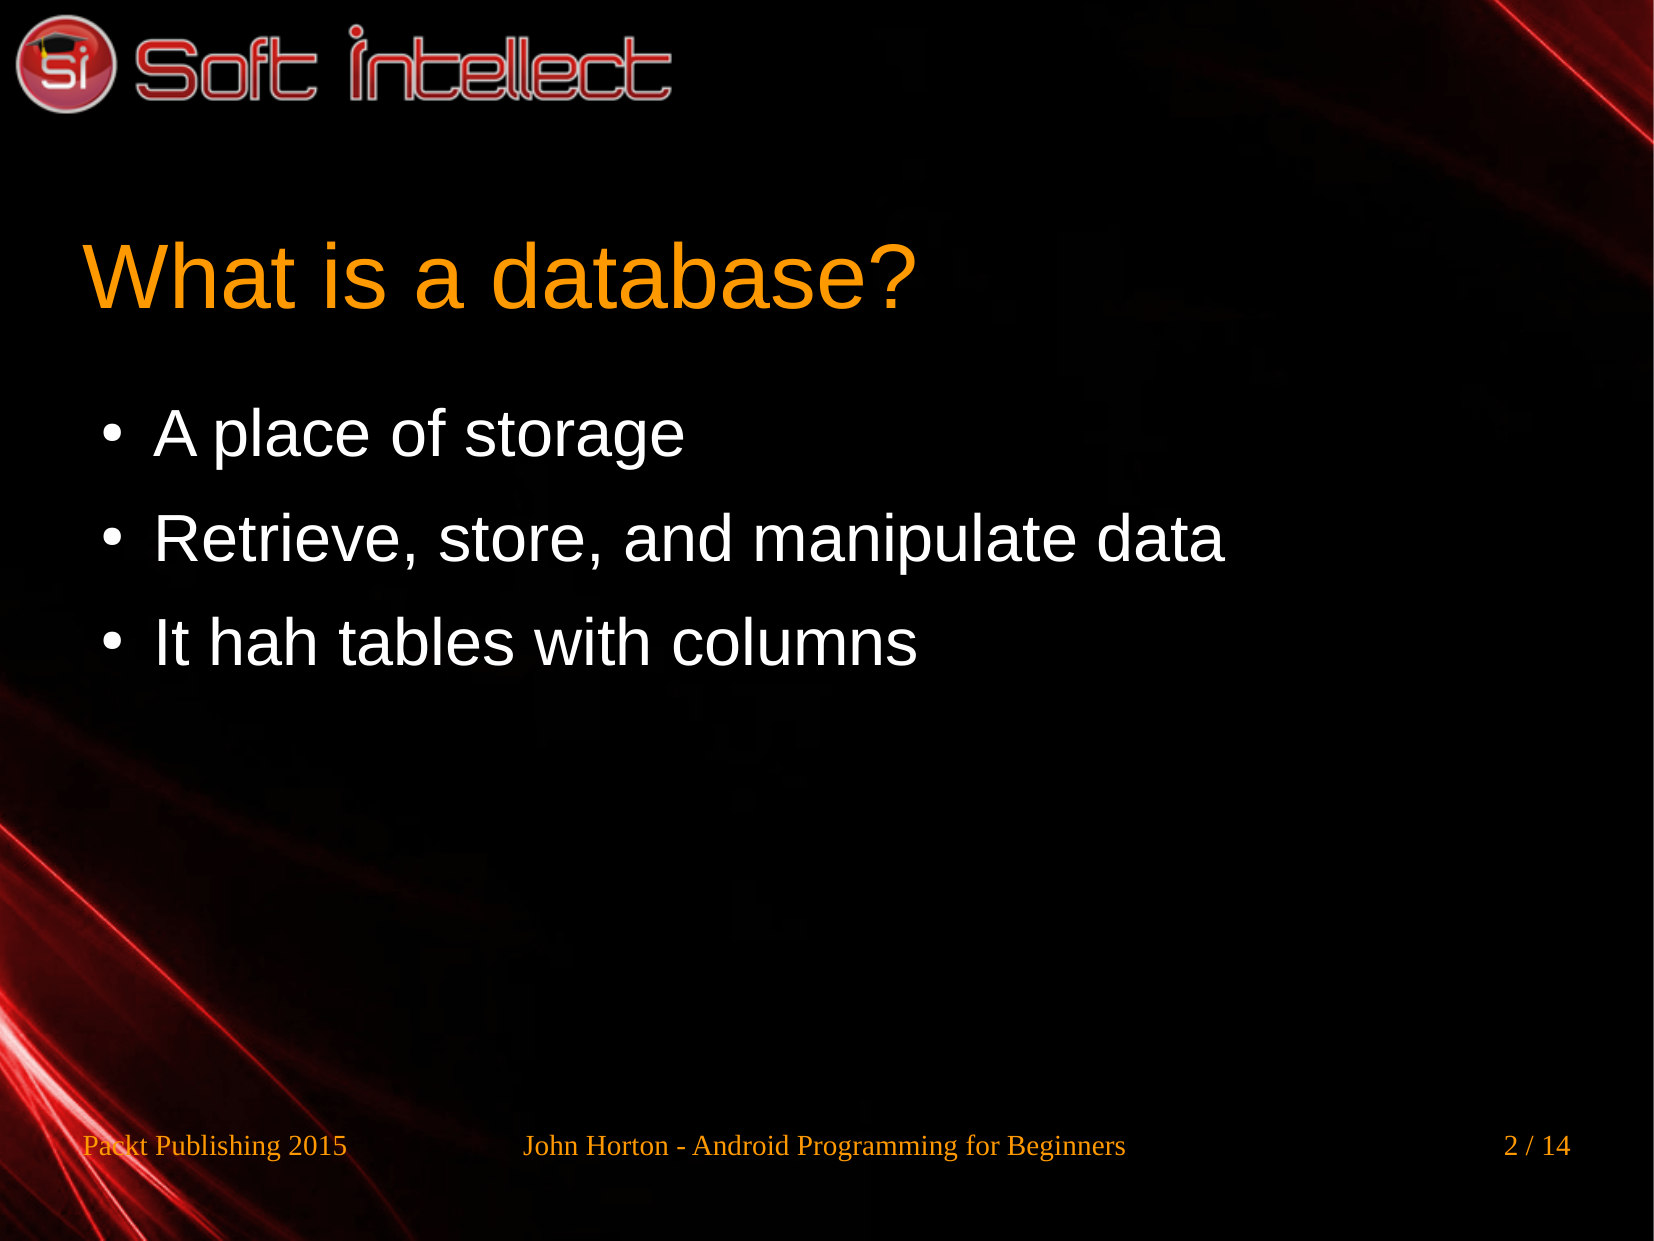

# What is a database?
A place of storage
Retrieve, store, and manipulate data
It hah tables with columns
Packt Publishing 2015
John Horton - Android Programming for Beginners
2